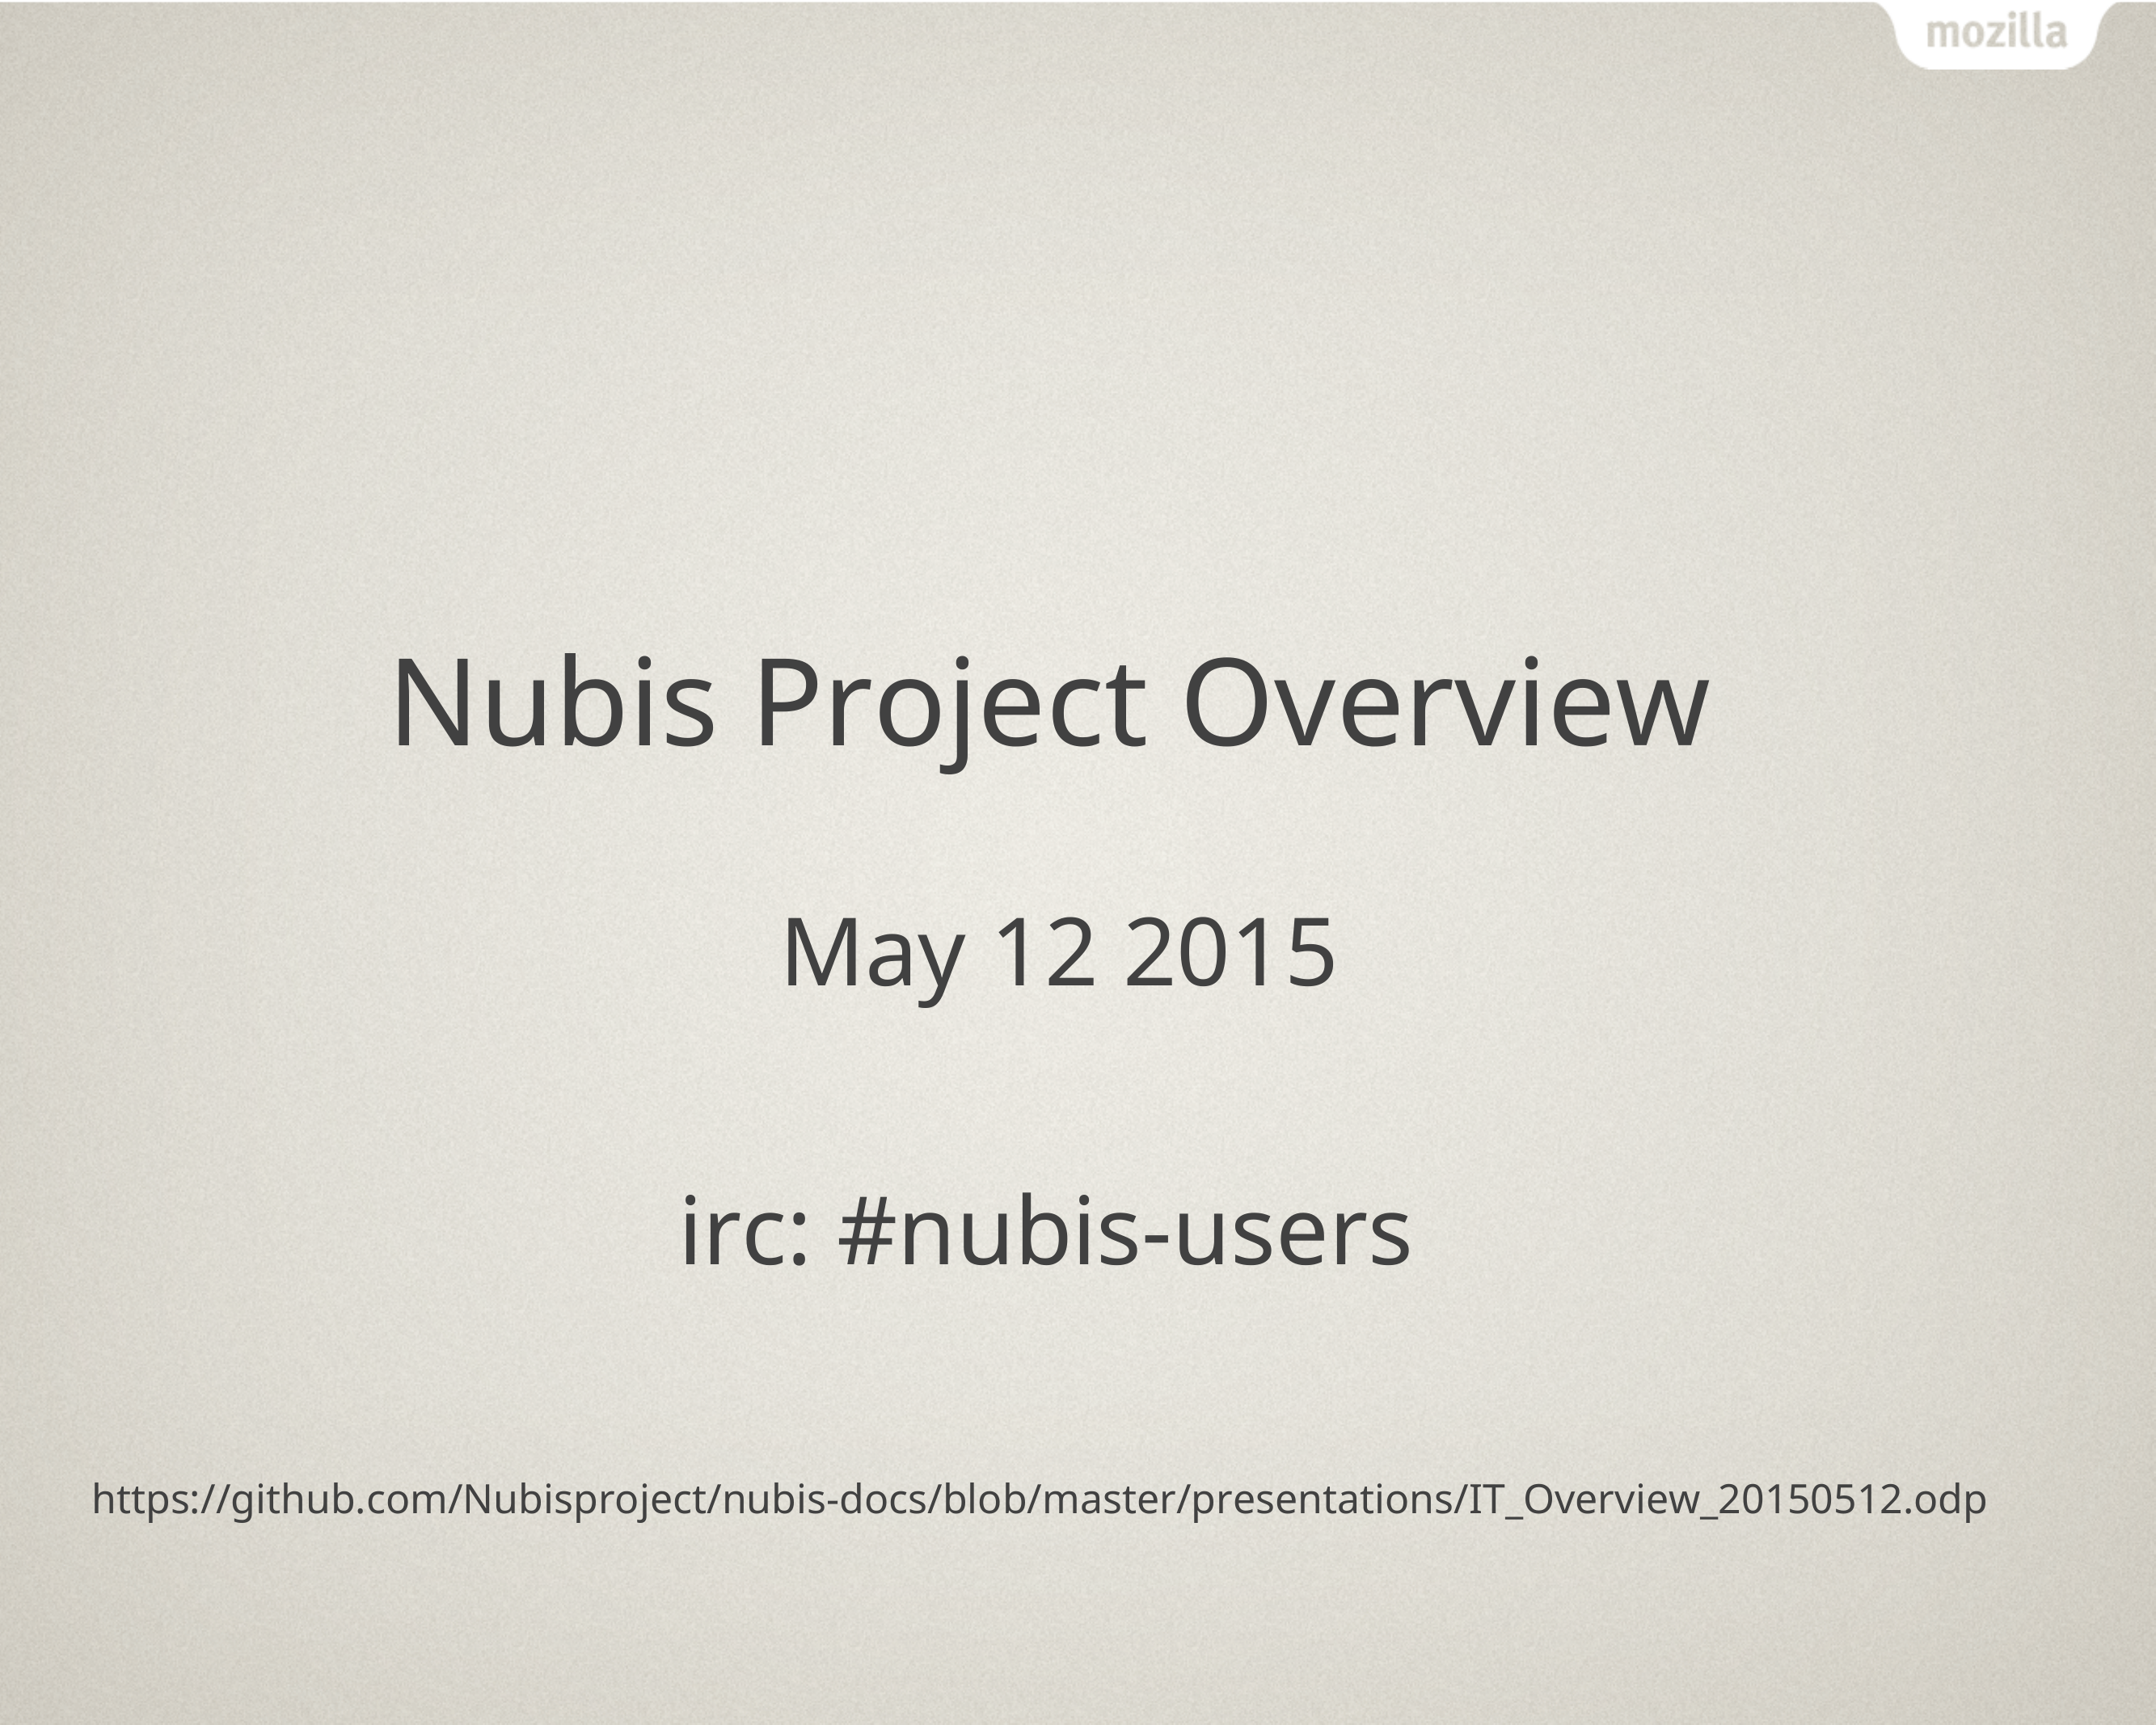

Nubis Project Overview
May 12 2015
irc: #nubis-users
https://github.com/Nubisproject/nubis-docs/blob/master/presentations/IT_Overview_20150512.odp